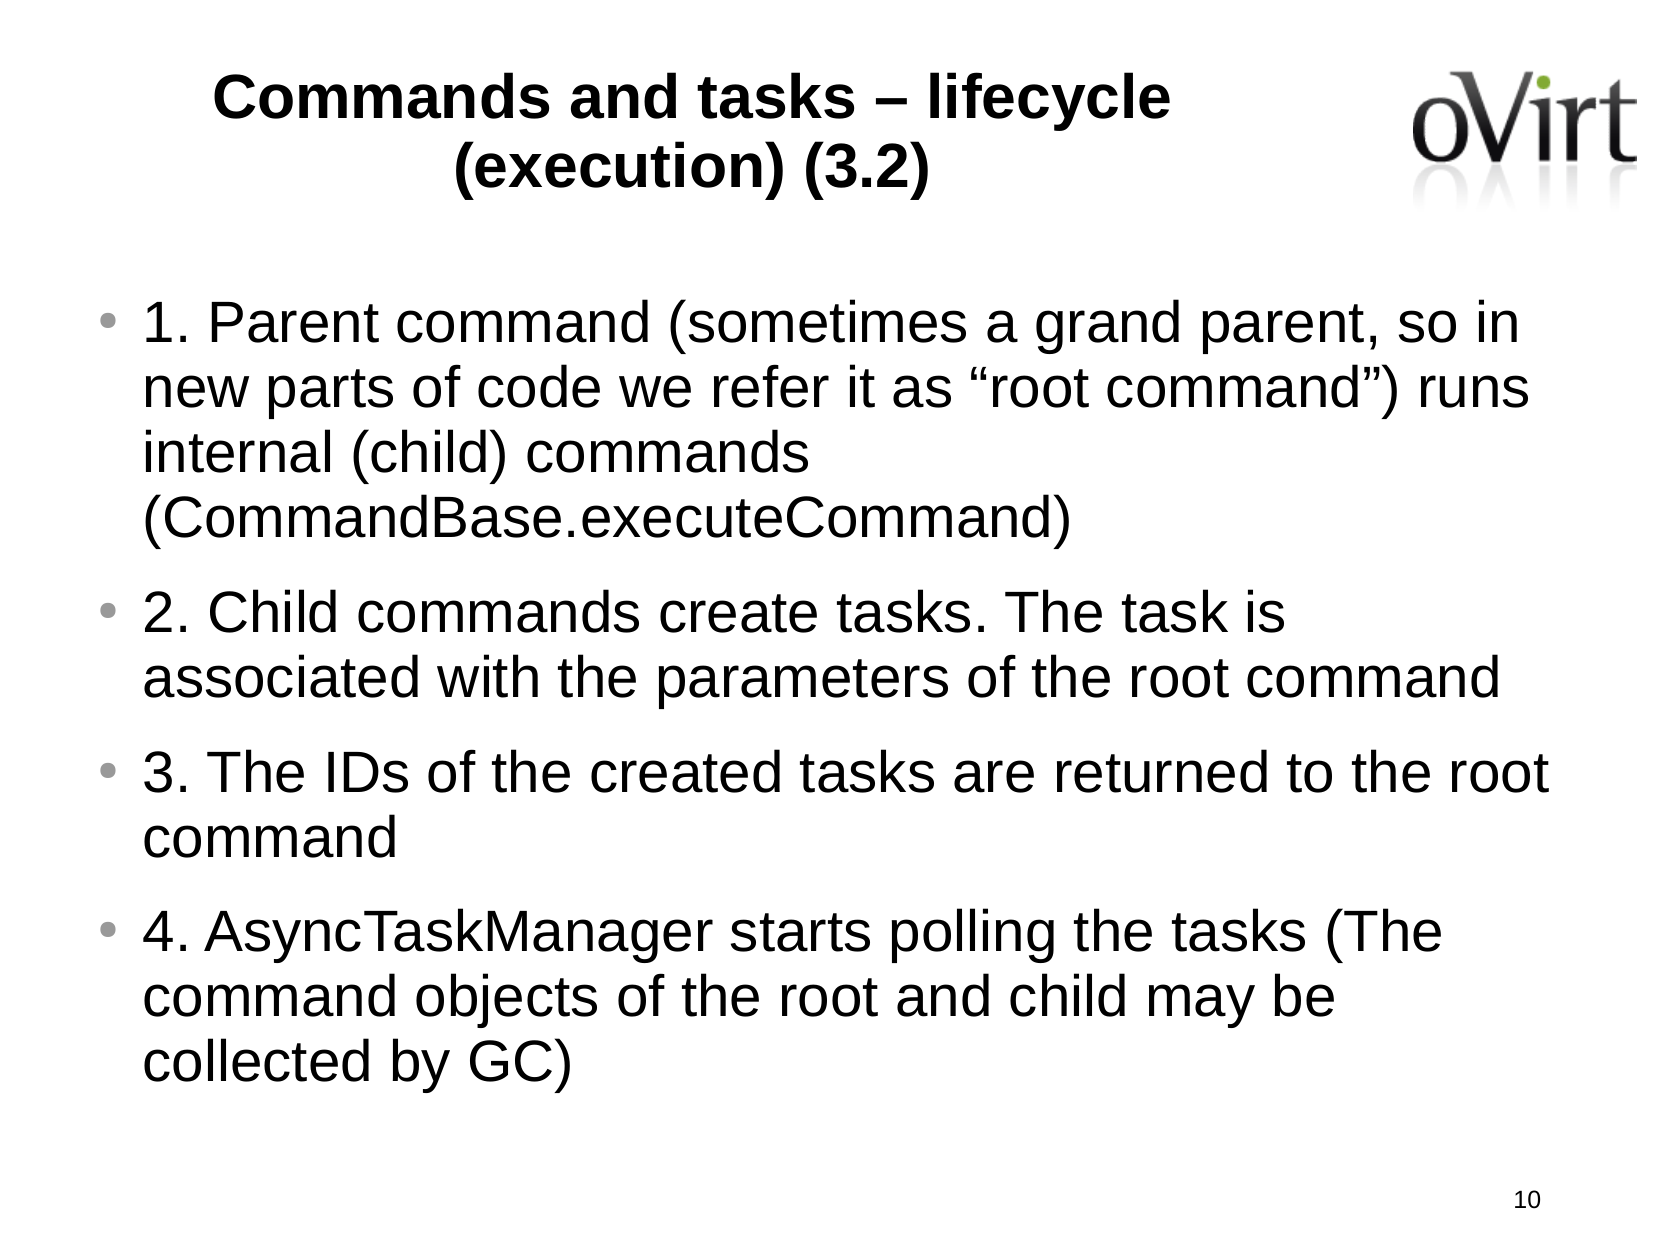

# Commands and tasks – lifecycle (execution) (3.2)
1. Parent command (sometimes a grand parent, so in new parts of code we refer it as “root command”) runs internal (child) commands (CommandBase.executeCommand)
2. Child commands create tasks. The task is associated with the parameters of the root command
3. The IDs of the created tasks are returned to the root command
4. AsyncTaskManager starts polling the tasks (The command objects of the root and child may be collected by GC)